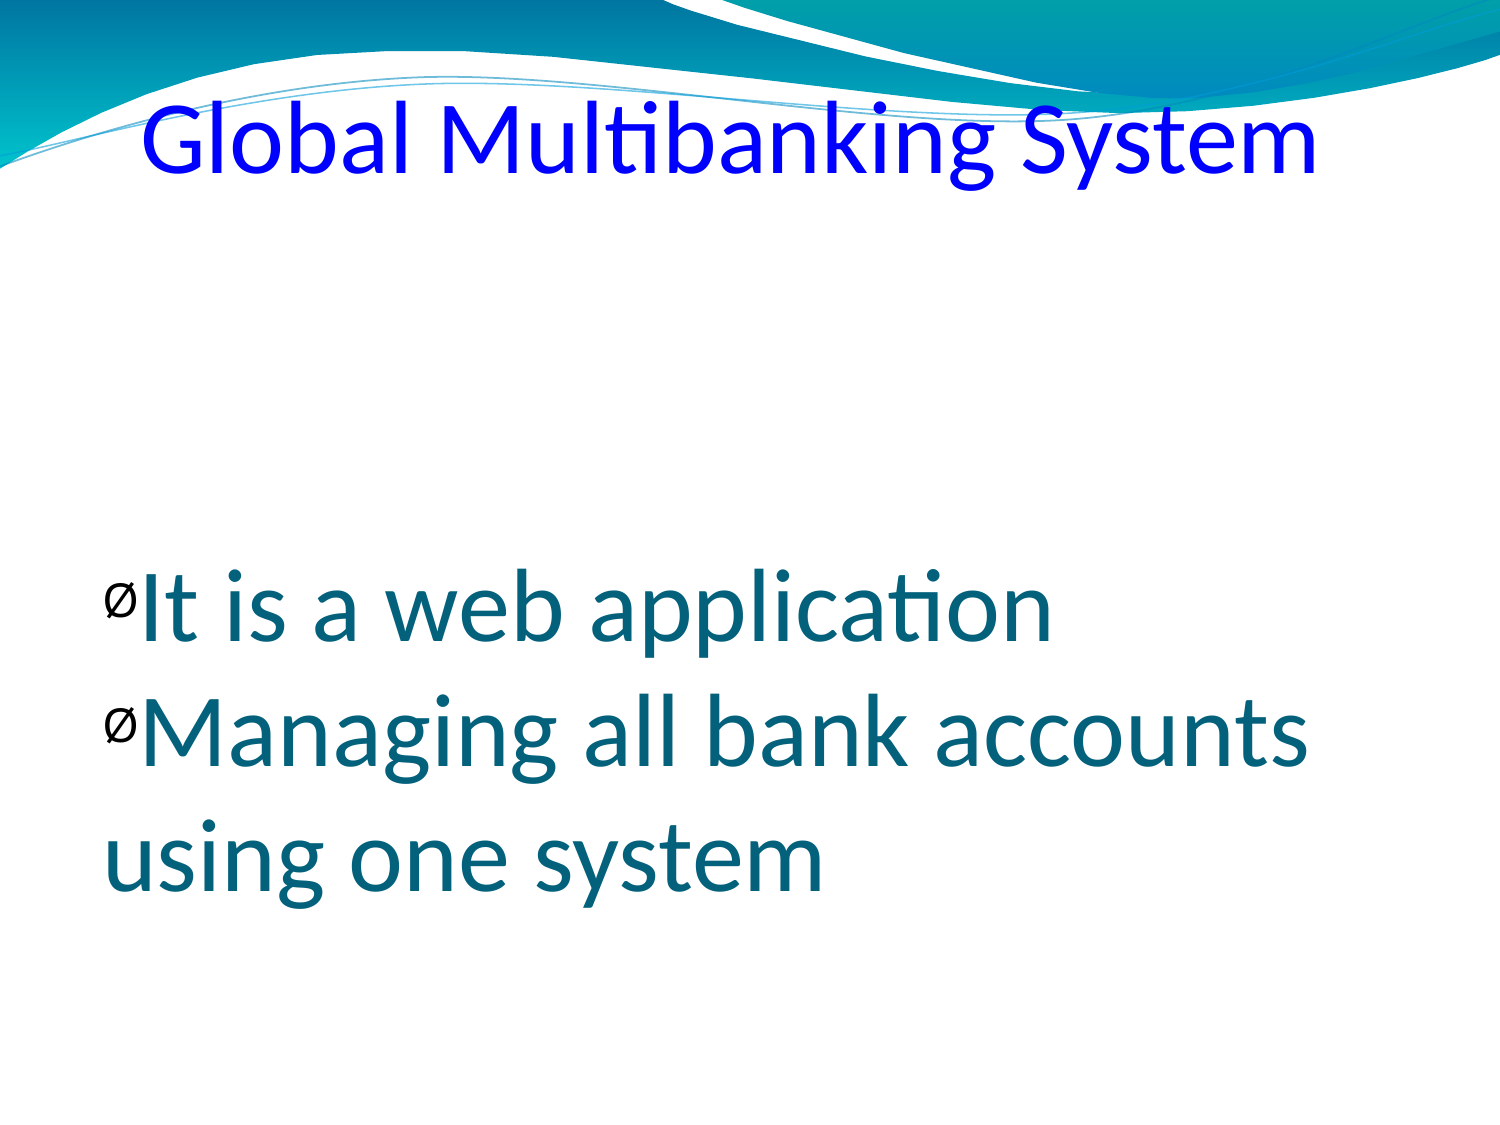

# Global Multibanking System
It is a web application
Managing all bank accounts using one system